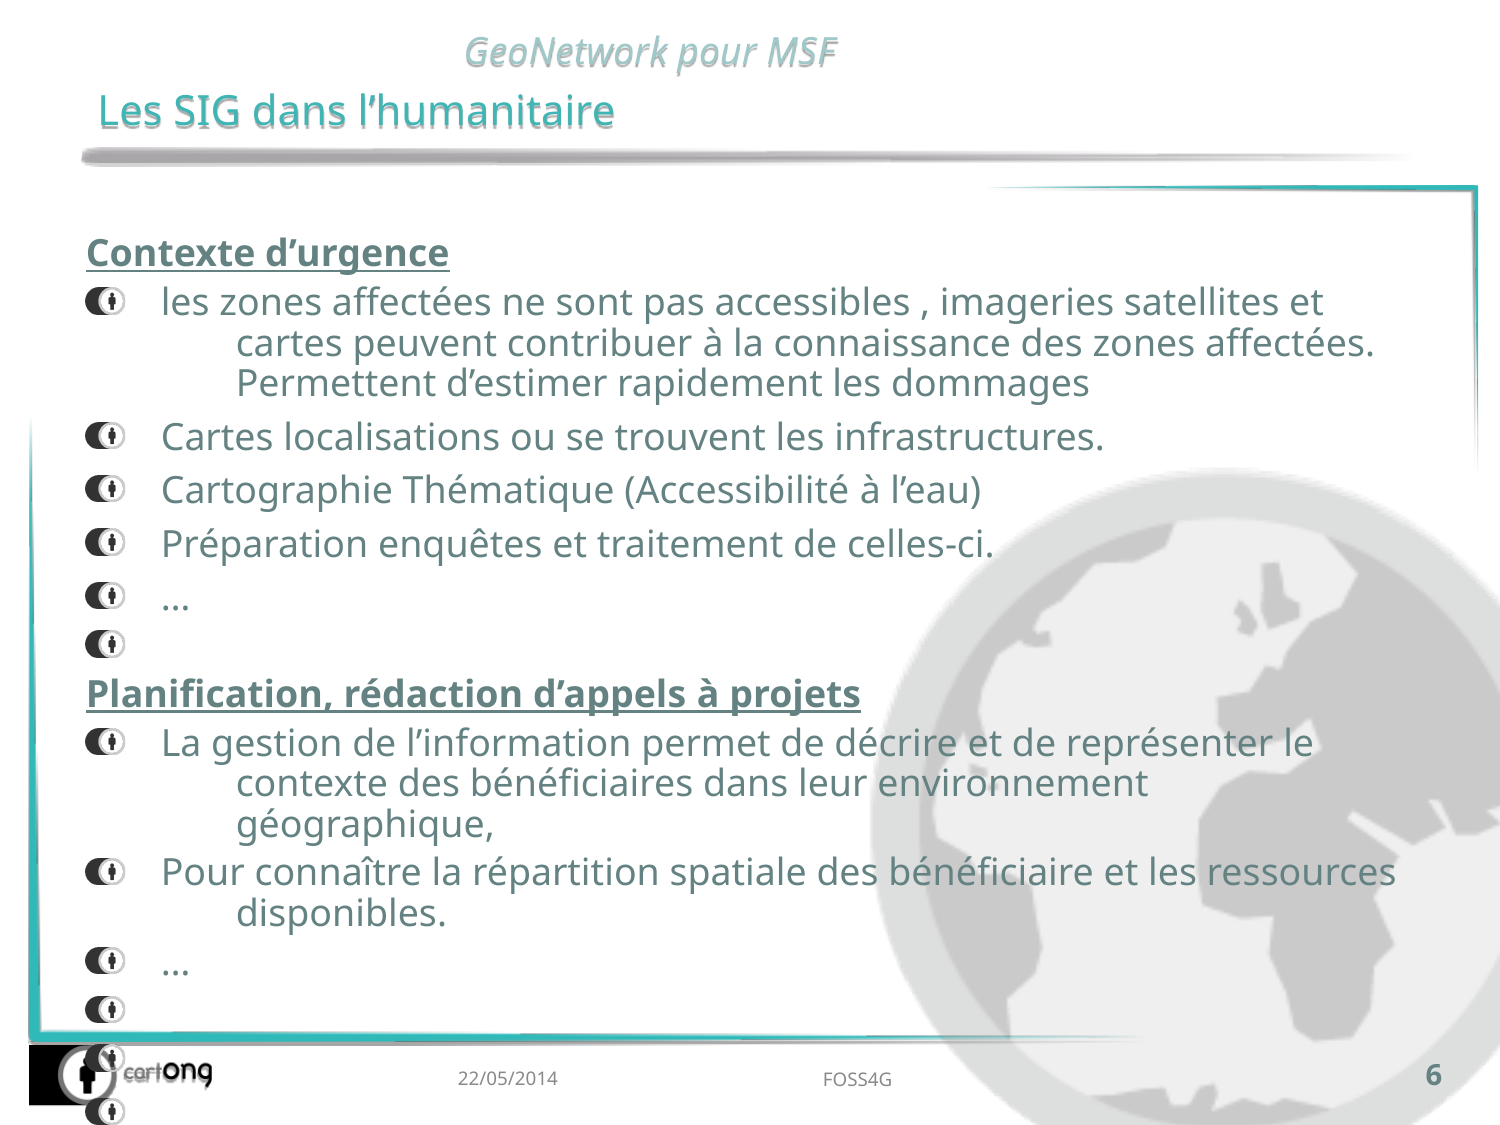

GeoNetwork pour MSF
# Les SIG dans l’humanitaire
Contexte d’urgence
les zones affectées ne sont pas accessibles , imageries satellites et cartes peuvent contribuer à la connaissance des zones affectées. Permettent d’estimer rapidement les dommages
Cartes localisations ou se trouvent les infrastructures.
Cartographie Thématique (Accessibilité à l’eau)
Préparation enquêtes et traitement de celles-ci.
…
Planification, rédaction d’appels à projets
La gestion de l’information permet de décrire et de représenter le contexte des bénéficiaires dans leur environnement géographique,
Pour connaître la répartition spatiale des bénéficiaire et les ressources disponibles.
…
22/05/2014
FOSS4G